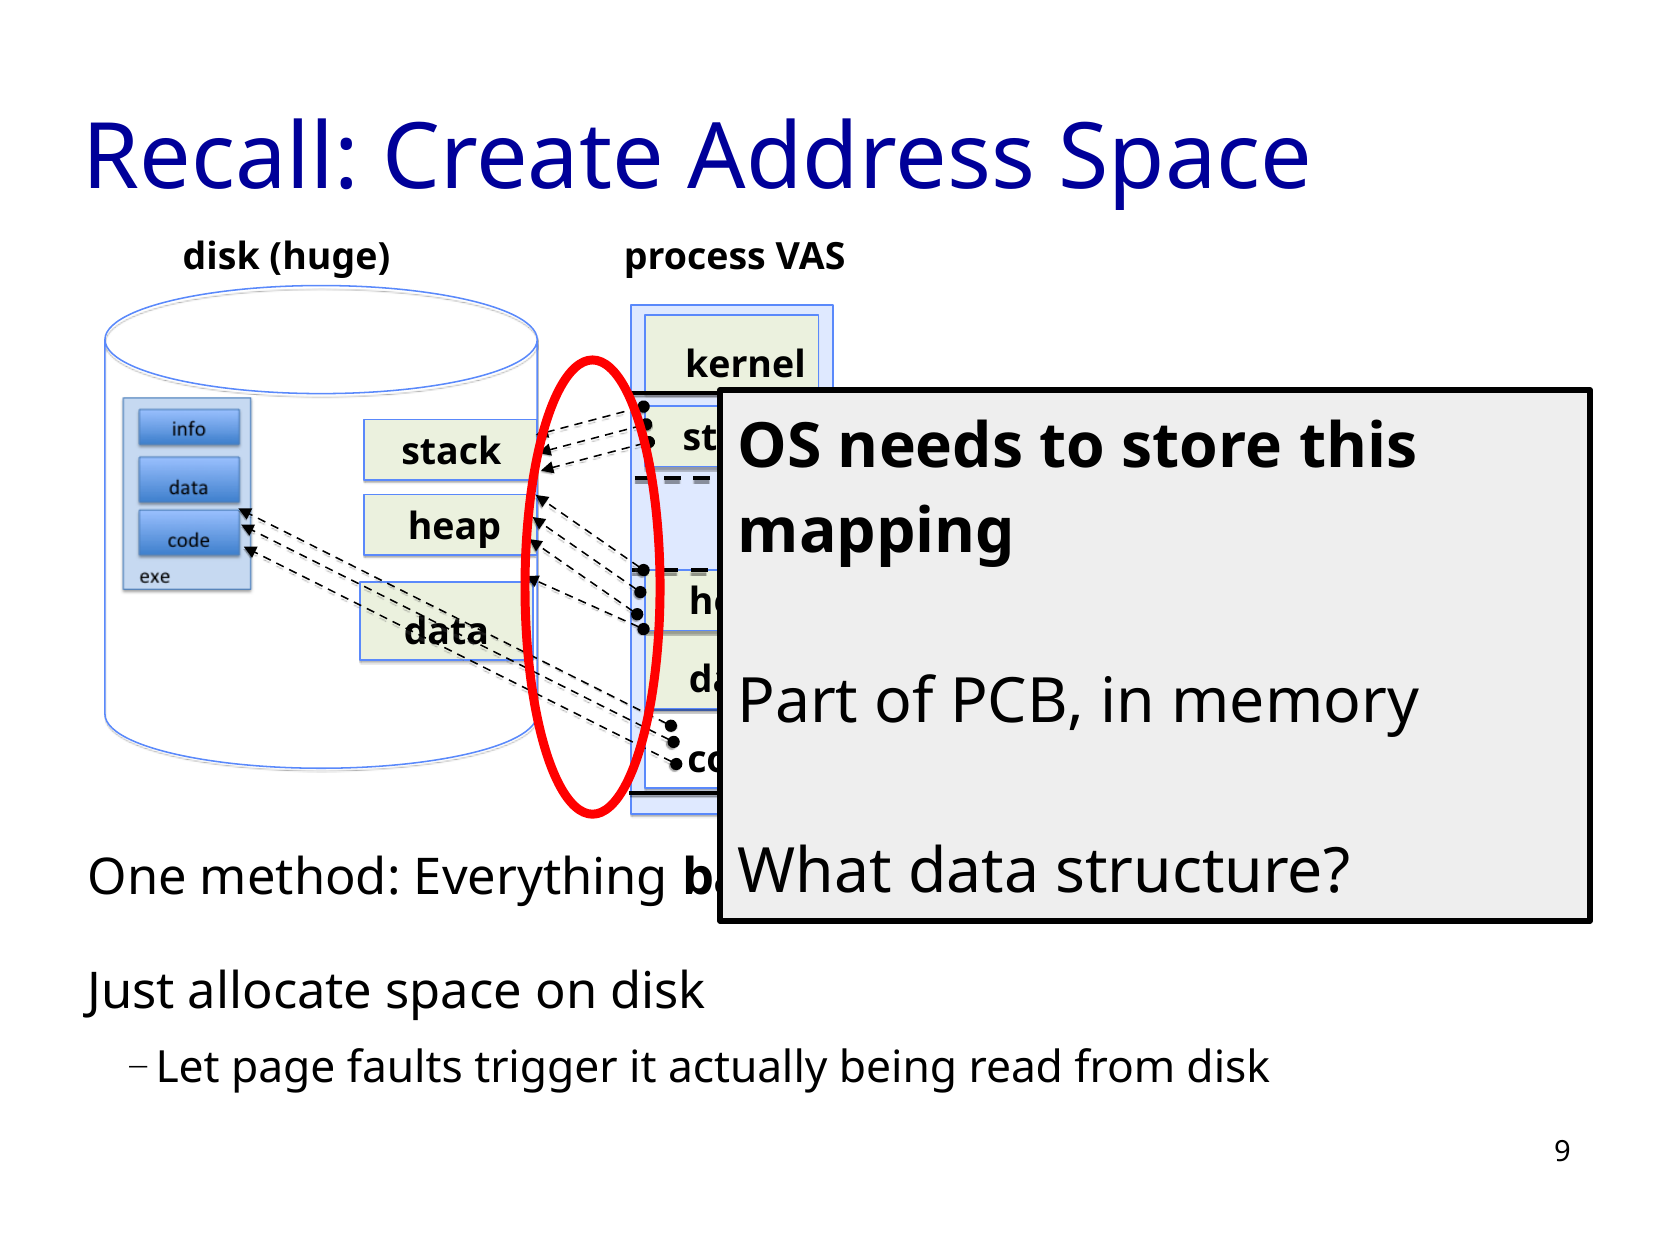

# Recall: Create Address Space
disk (huge)
process VAS
kernel
OS needs to store this mapping
Part of PCB, in memory
What data structure?
stack
stack
heap
sbrk
heap
data
data
code
One method: Everything backed by disk
Just allocate space on disk
Let page faults trigger it actually being read from disk
9